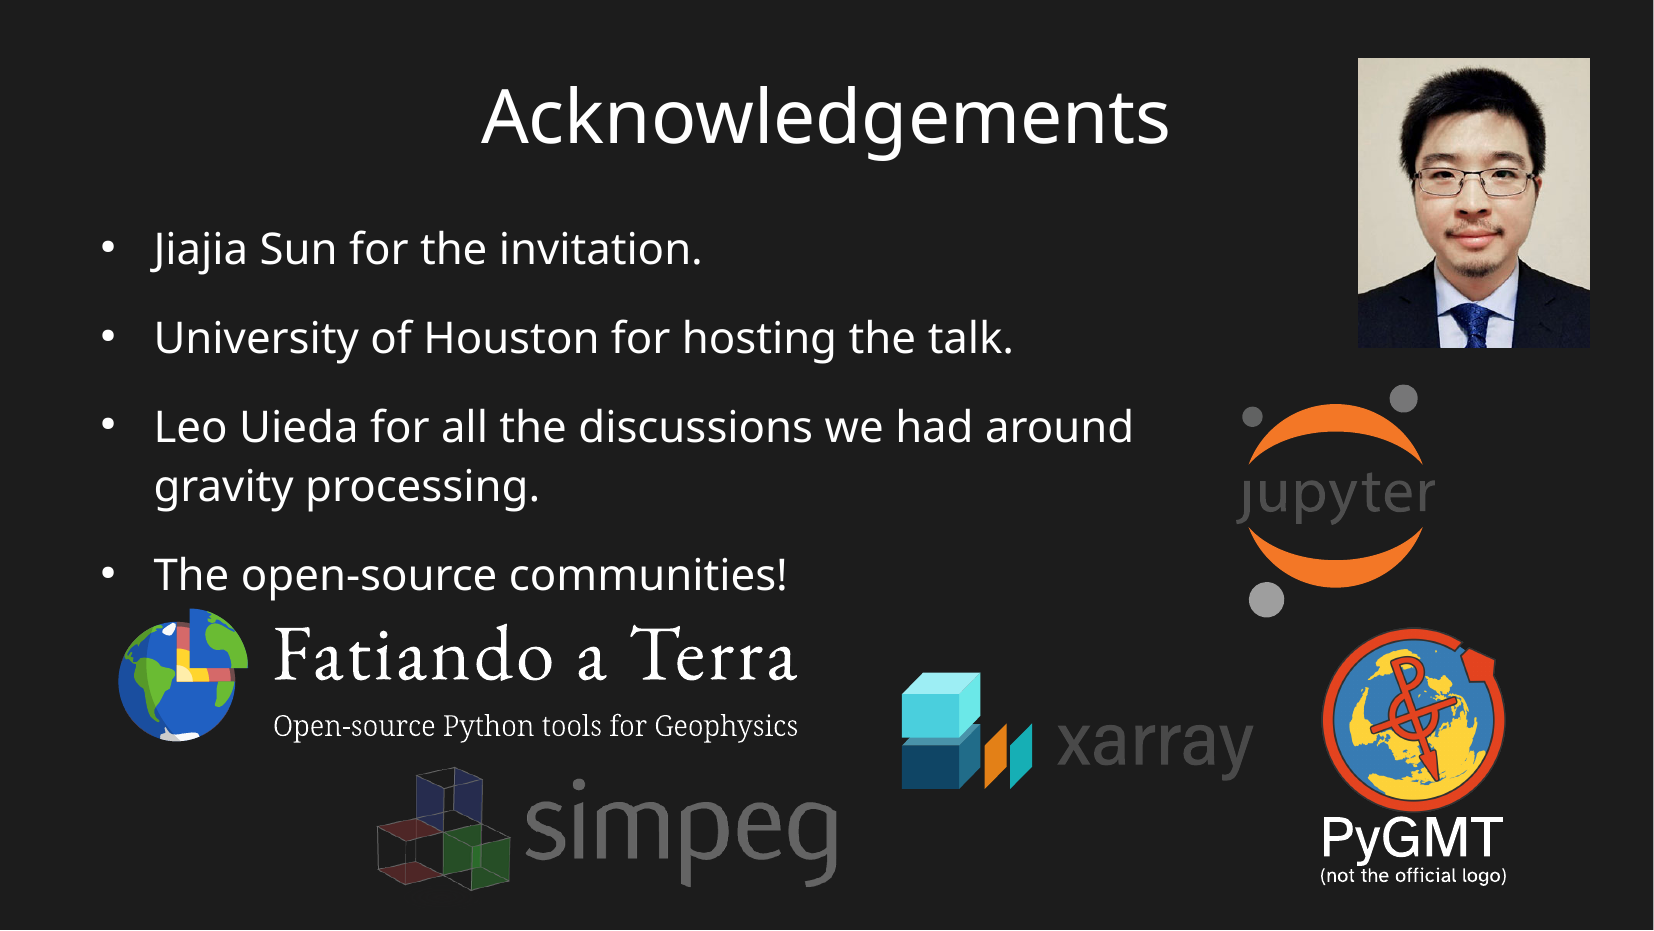

# Acknowledgements
Jiajia Sun for the invitation.
University of Houston for hosting the talk.
Leo Uieda for all the discussions we had around
gravity processing.
The open-source communities!